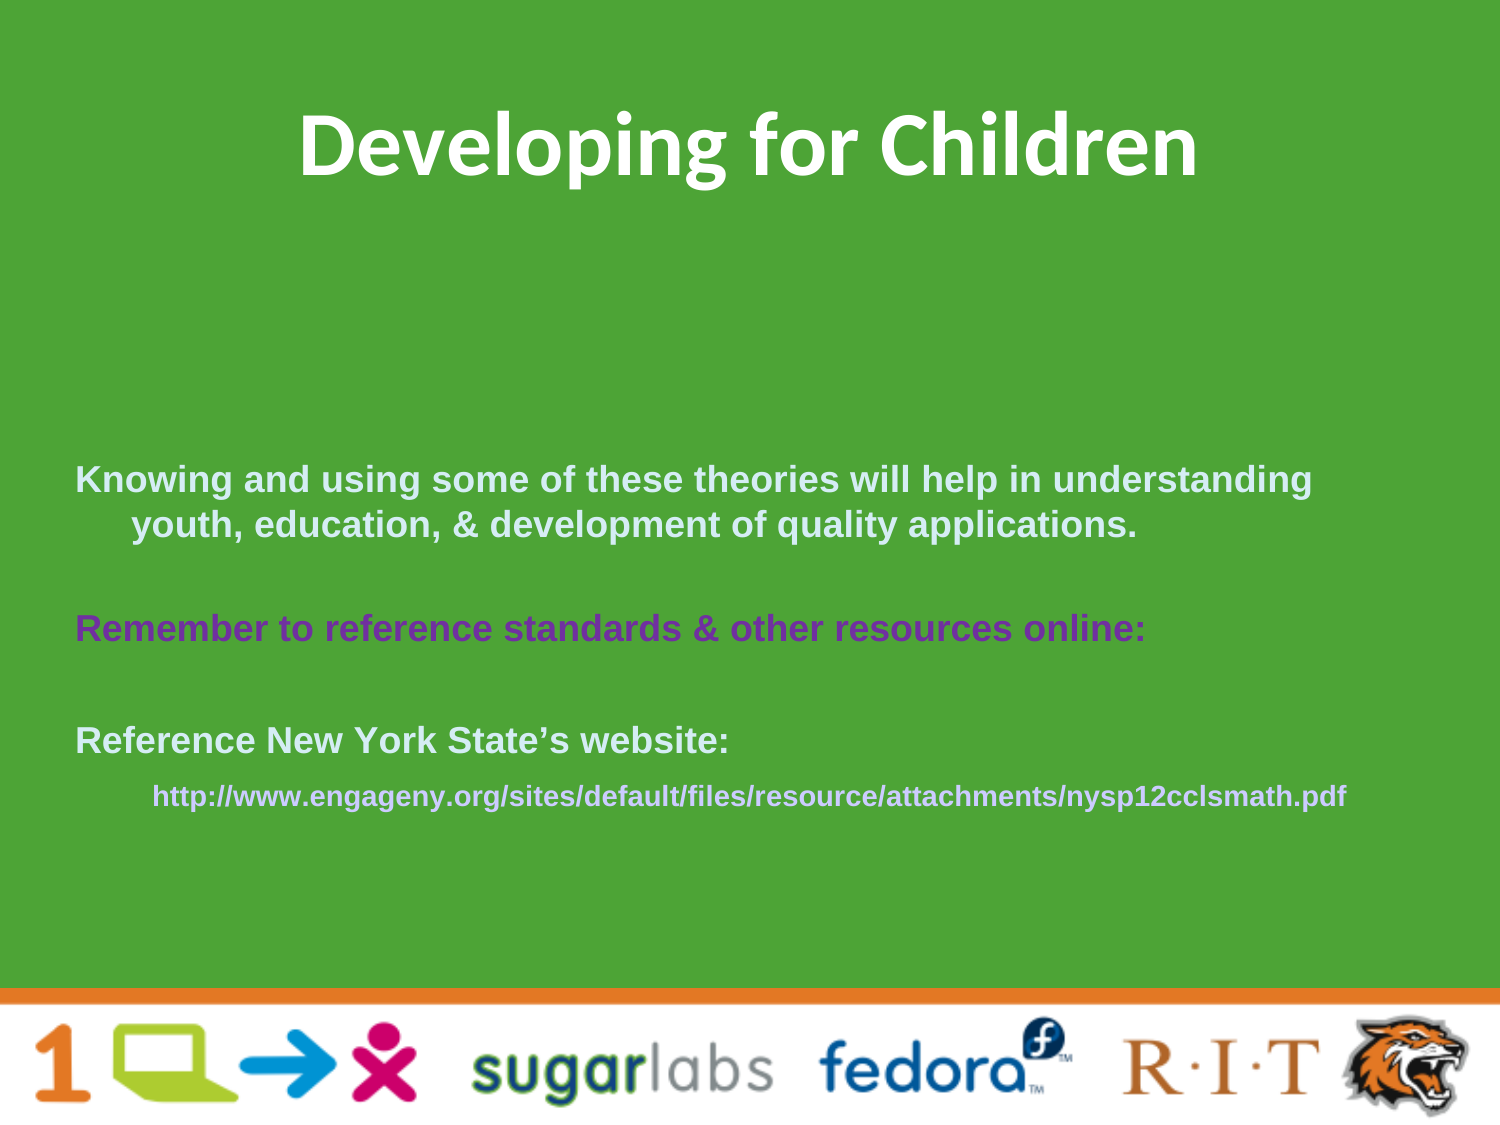

# Developing for Children
Knowing and using some of these theories will help in understanding youth, education, & development of quality applications.
Remember to reference standards & other resources online:
Reference New York State’s website:
http://www.engageny.org/sites/default/files/resource/attachments/nysp12cclsmath.pdf